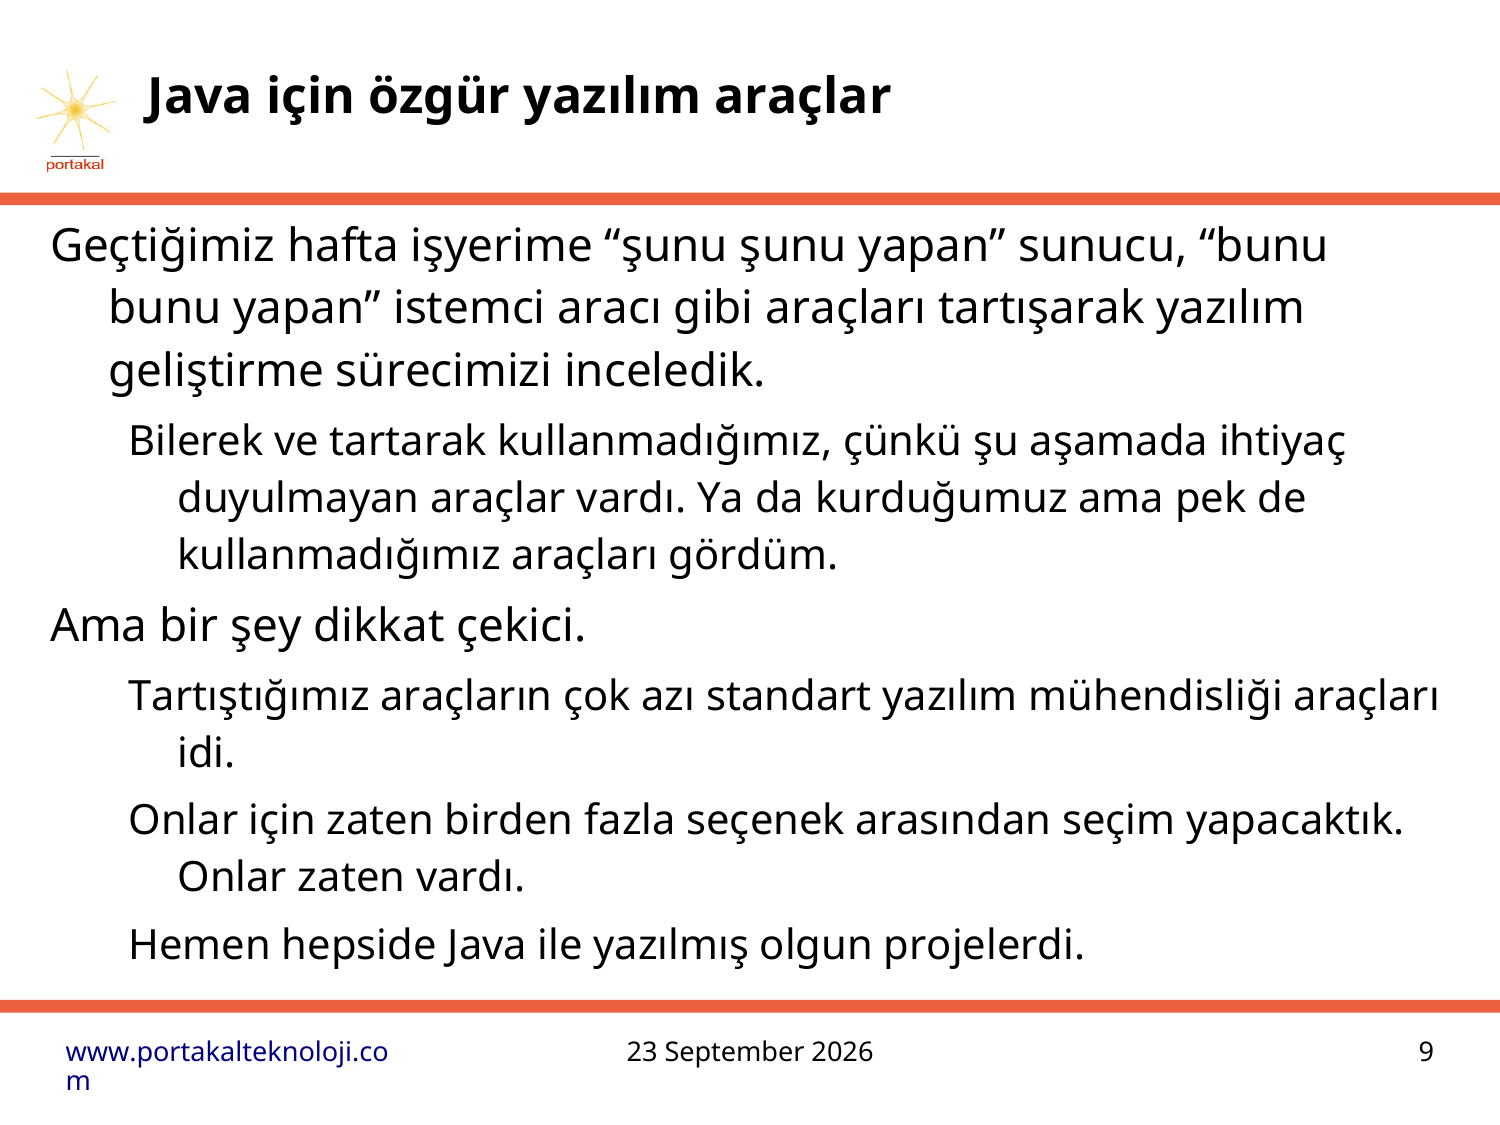

# Java için özgür yazılım araçlar
Geçtiğimiz hafta işyerime “şunu şunu yapan” sunucu, “bunu bunu yapan” istemci aracı gibi araçları tartışarak yazılım geliştirme sürecimizi inceledik.
Bilerek ve tartarak kullanmadığımız, çünkü şu aşamada ihtiyaç duyulmayan araçlar vardı. Ya da kurduğumuz ama pek de kullanmadığımız araçları gördüm.
Ama bir şey dikkat çekici.
Tartıştığımız araçların çok azı standart yazılım mühendisliği araçları idi.
Onlar için zaten birden fazla seçenek arasından seçim yapacaktık. Onlar zaten vardı.
Hemen hepside Java ile yazılmış olgun projelerdi.